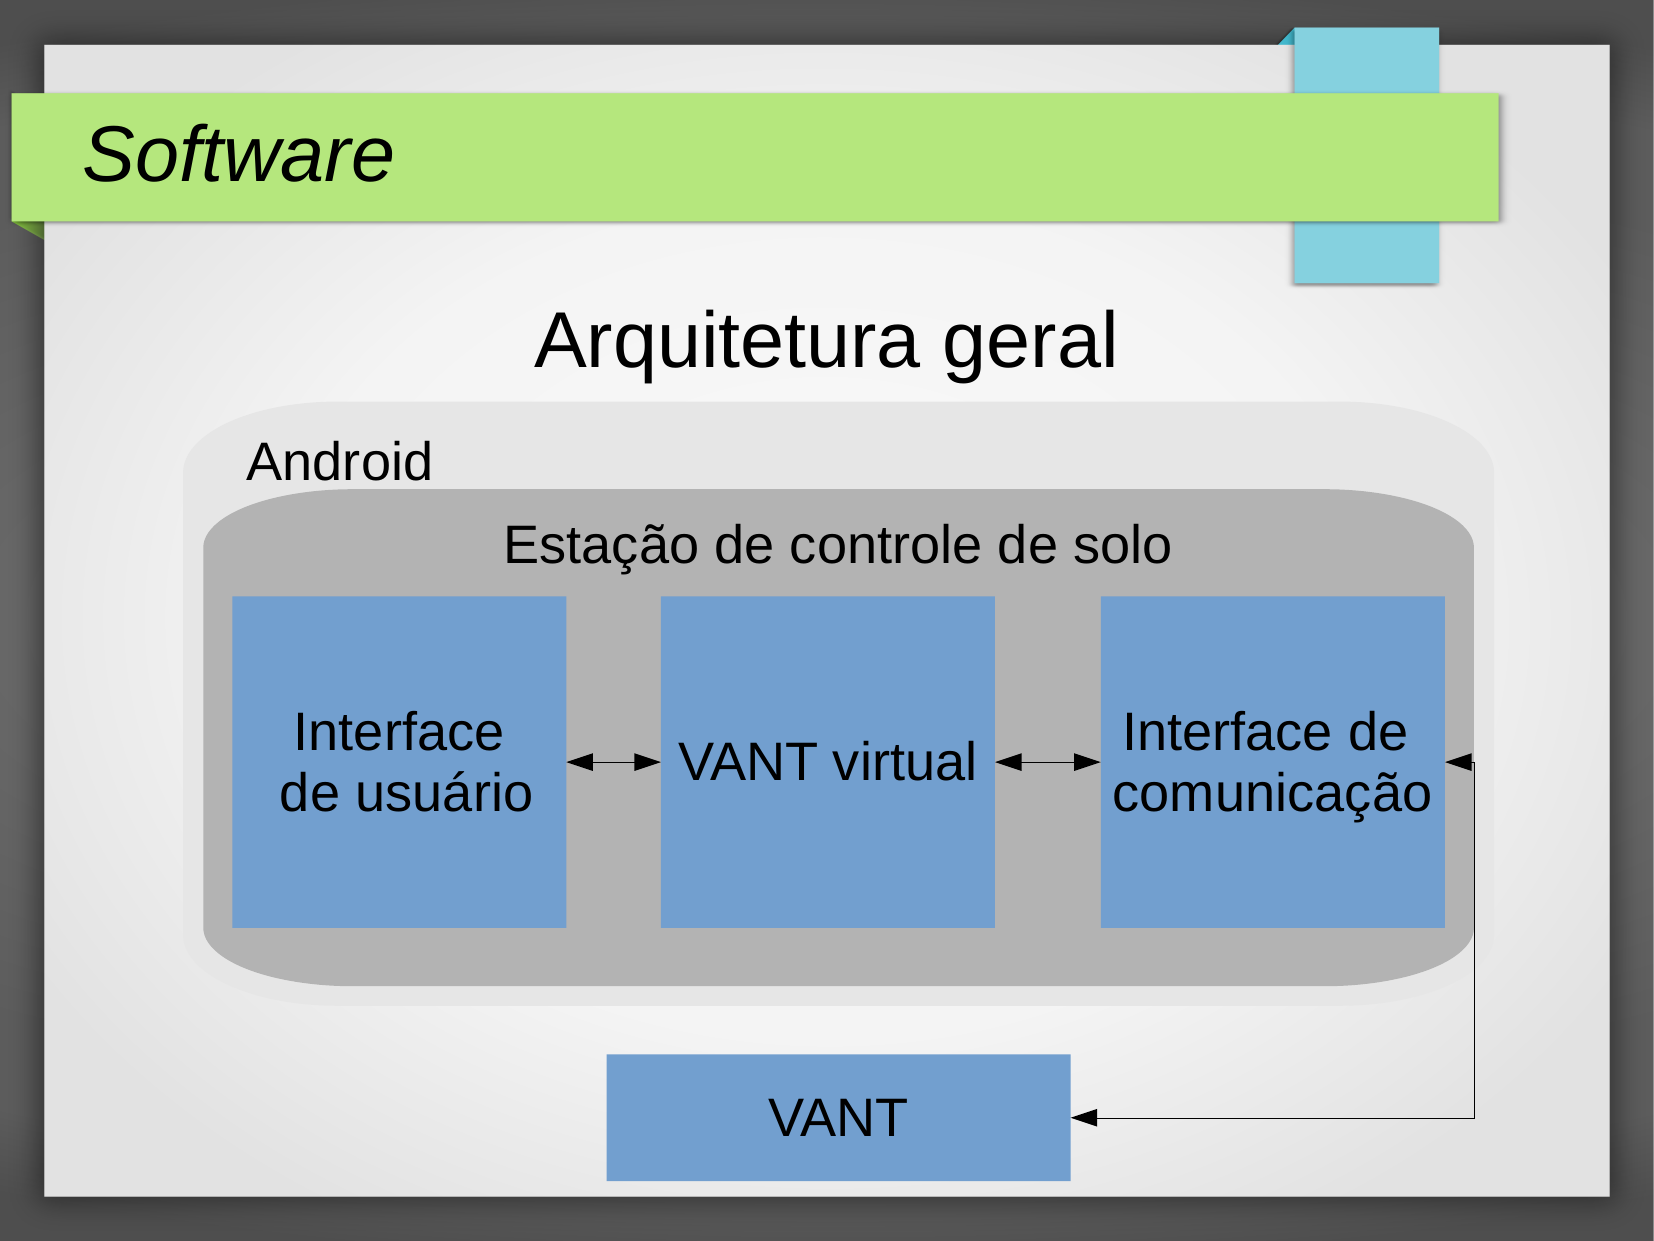

# Software
Arquitetura geral
Android
Estação de controle de solo
Interface
 de usuário
VANT virtual
Interface de
comunicação
VANT